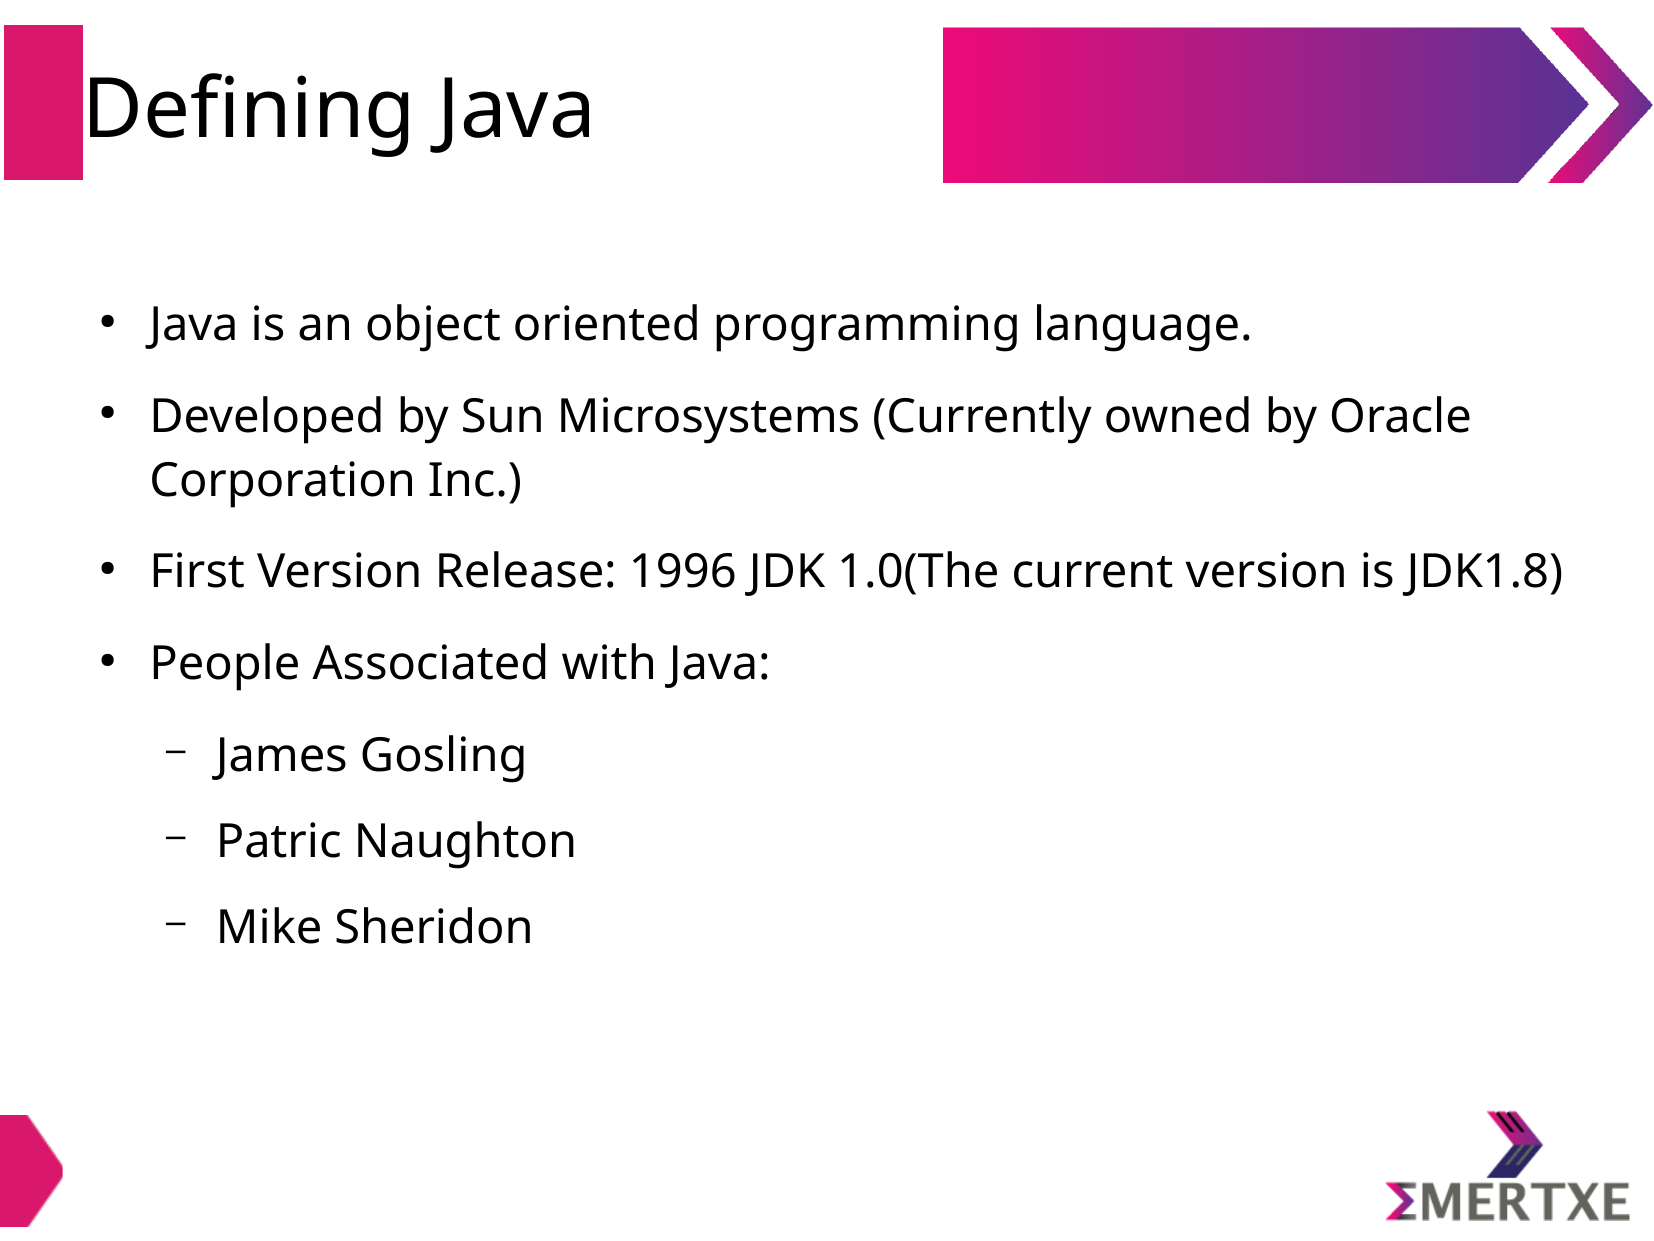

# Defining Java
Java is an object oriented programming language.
Developed by Sun Microsystems (Currently owned by Oracle Corporation Inc.)
First Version Release: 1996 JDK 1.0(The current version is JDK1.8)
People Associated with Java:
James Gosling
Patric Naughton
Mike Sheridon